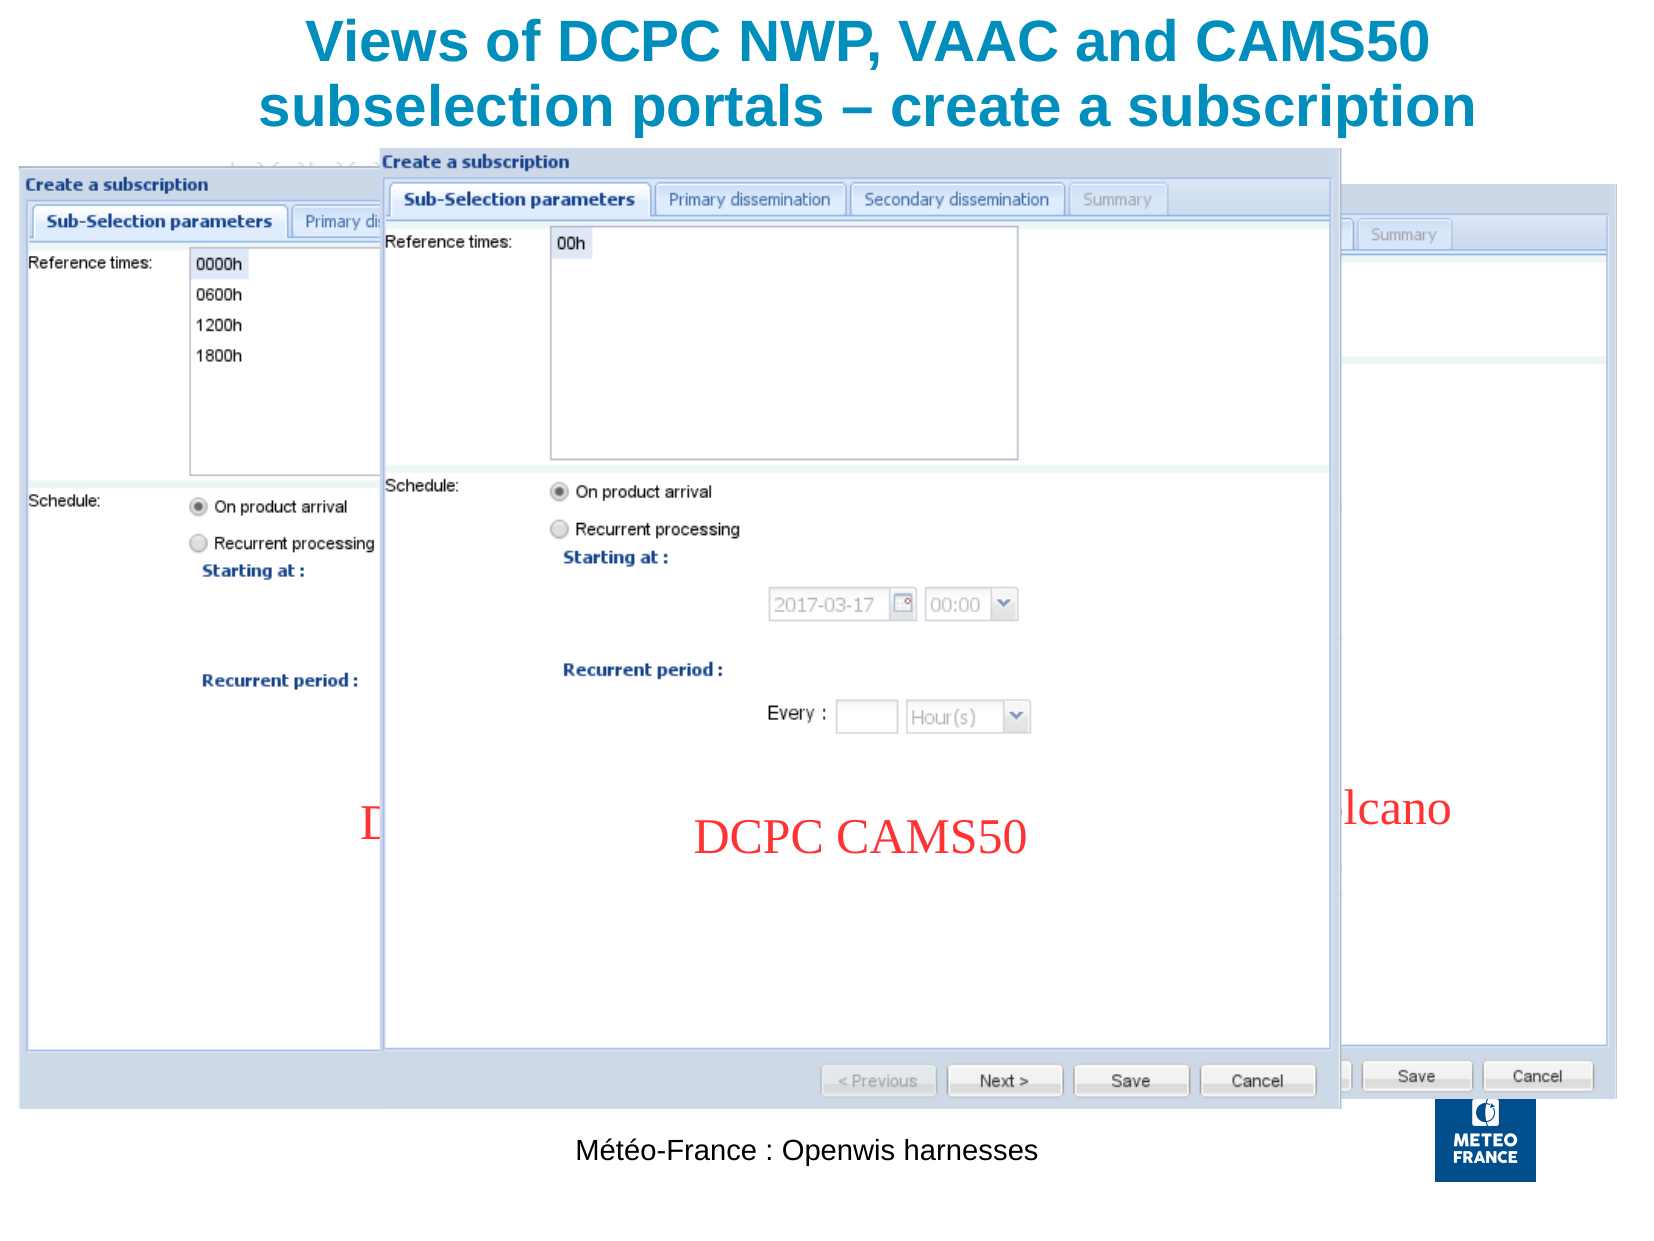

# Views of DCPC NWP, VAAC and CAMS50 subselection portals – create a subscription
DCPC CAMS50
DCPC NWP
DCPC VAAC – Etna volcano
Météo-France : Openwis harnesses